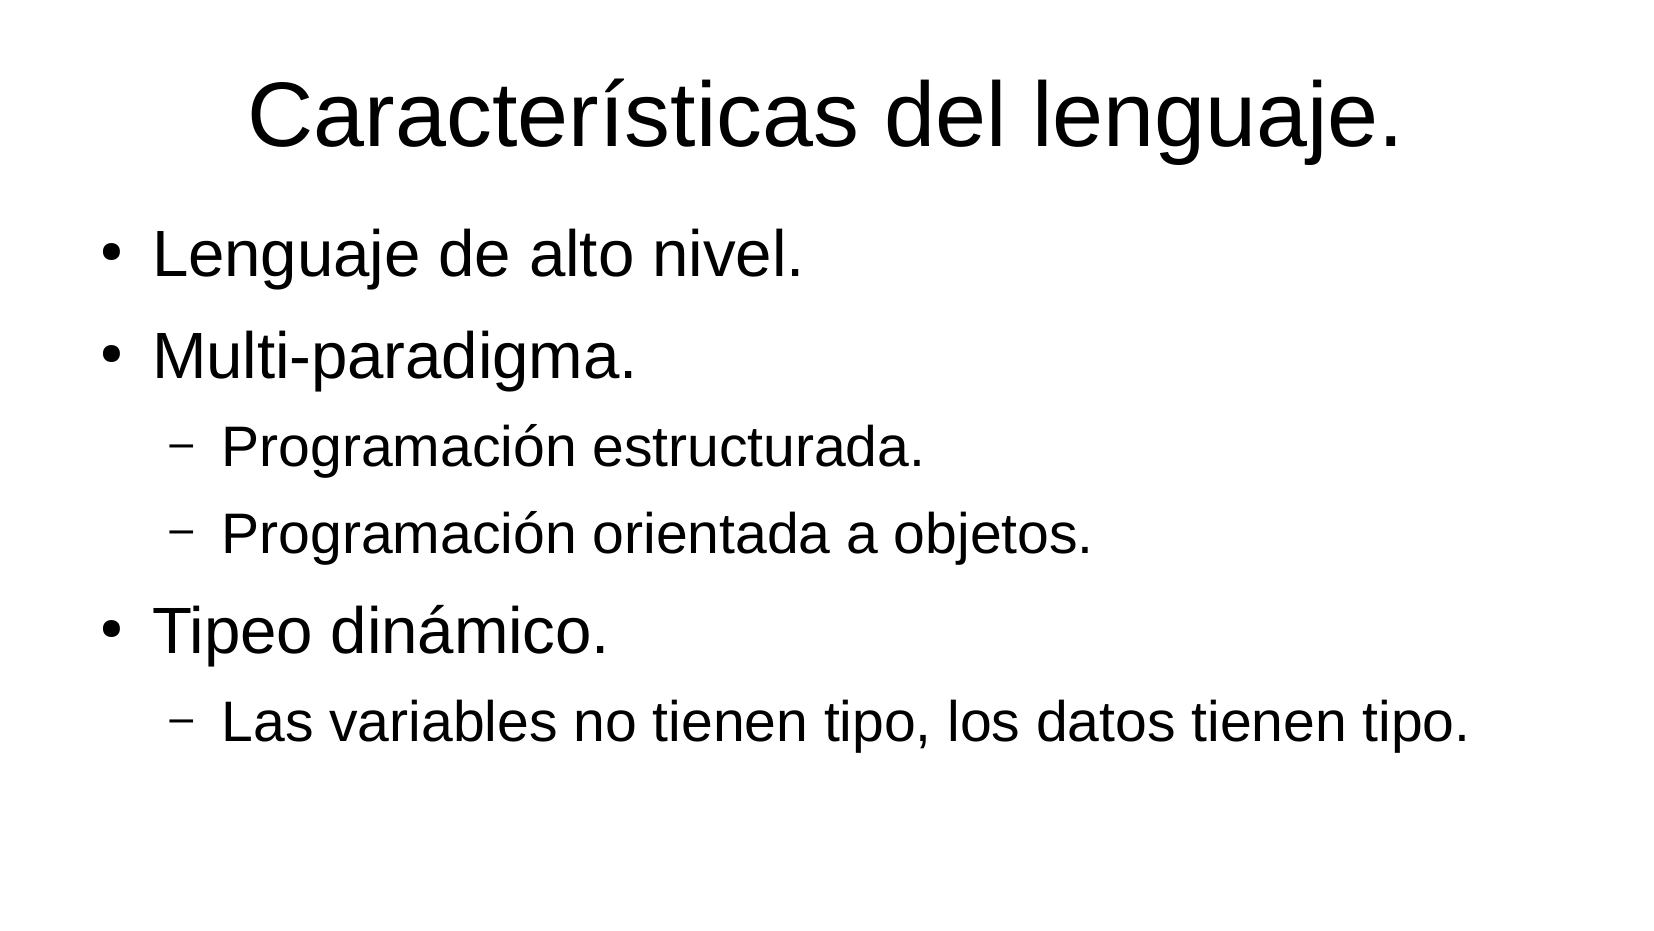

# Características del lenguaje.
Lenguaje de alto nivel.
Multi-paradigma.
Programación estructurada.
Programación orientada a objetos.
Tipeo dinámico.
Las variables no tienen tipo, los datos tienen tipo.